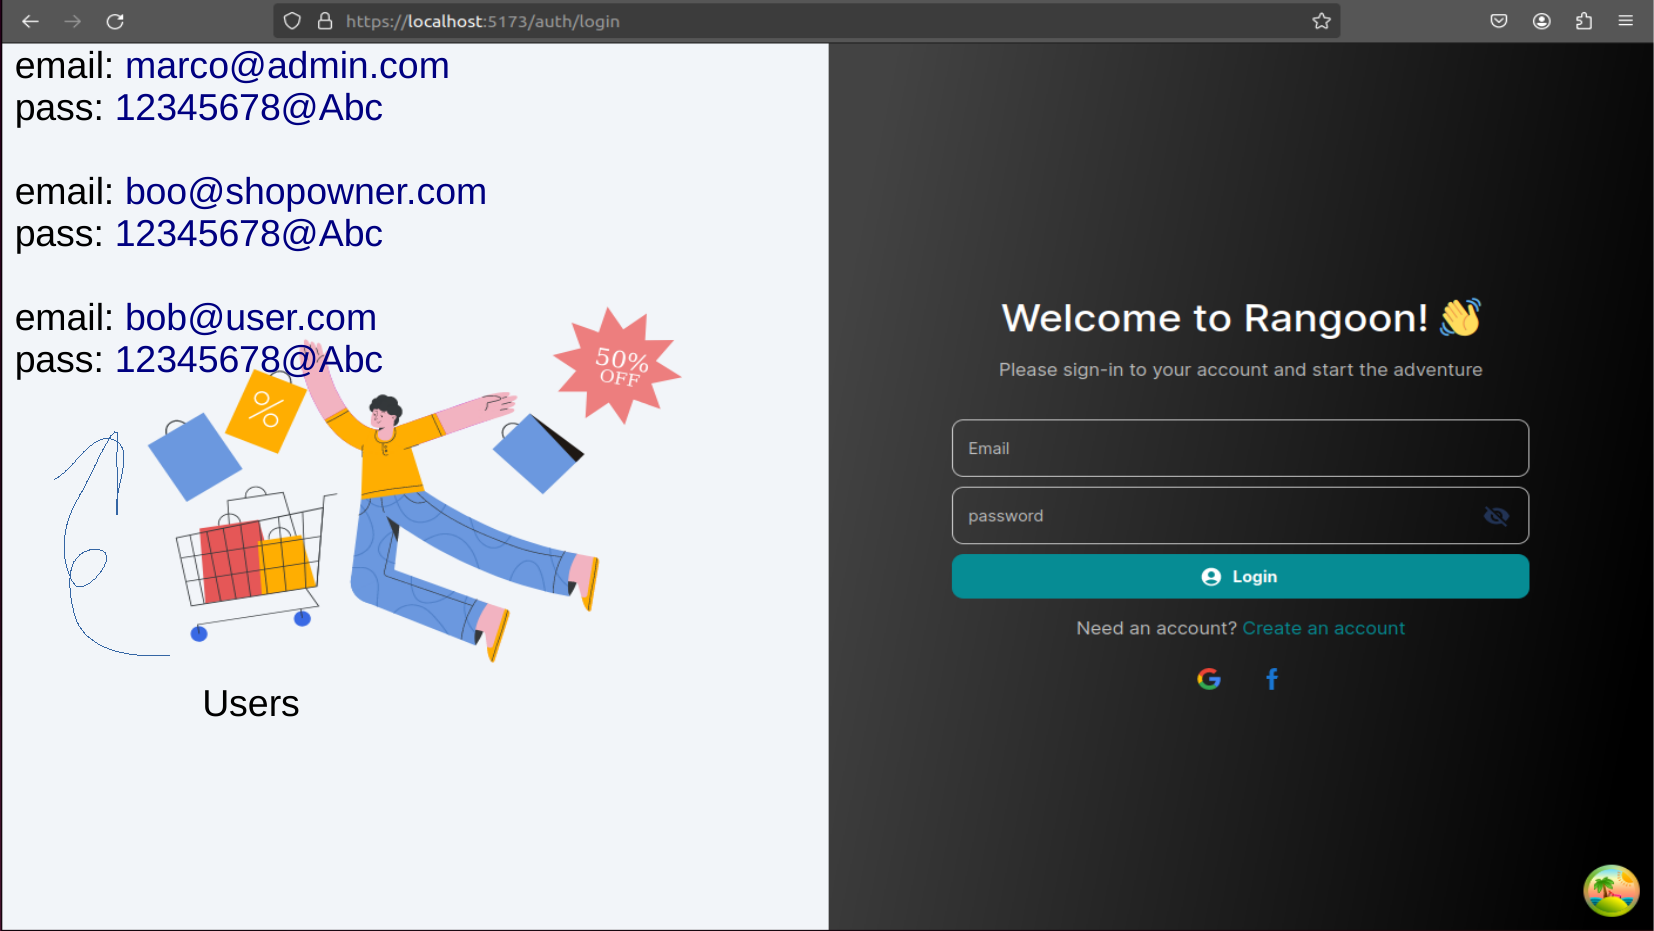

email: marco@admin.com
pass: 12345678@Abc
email: boo@shopowner.com
pass: 12345678@Abc
email: bob@user.com
pass: 12345678@Abc
Users